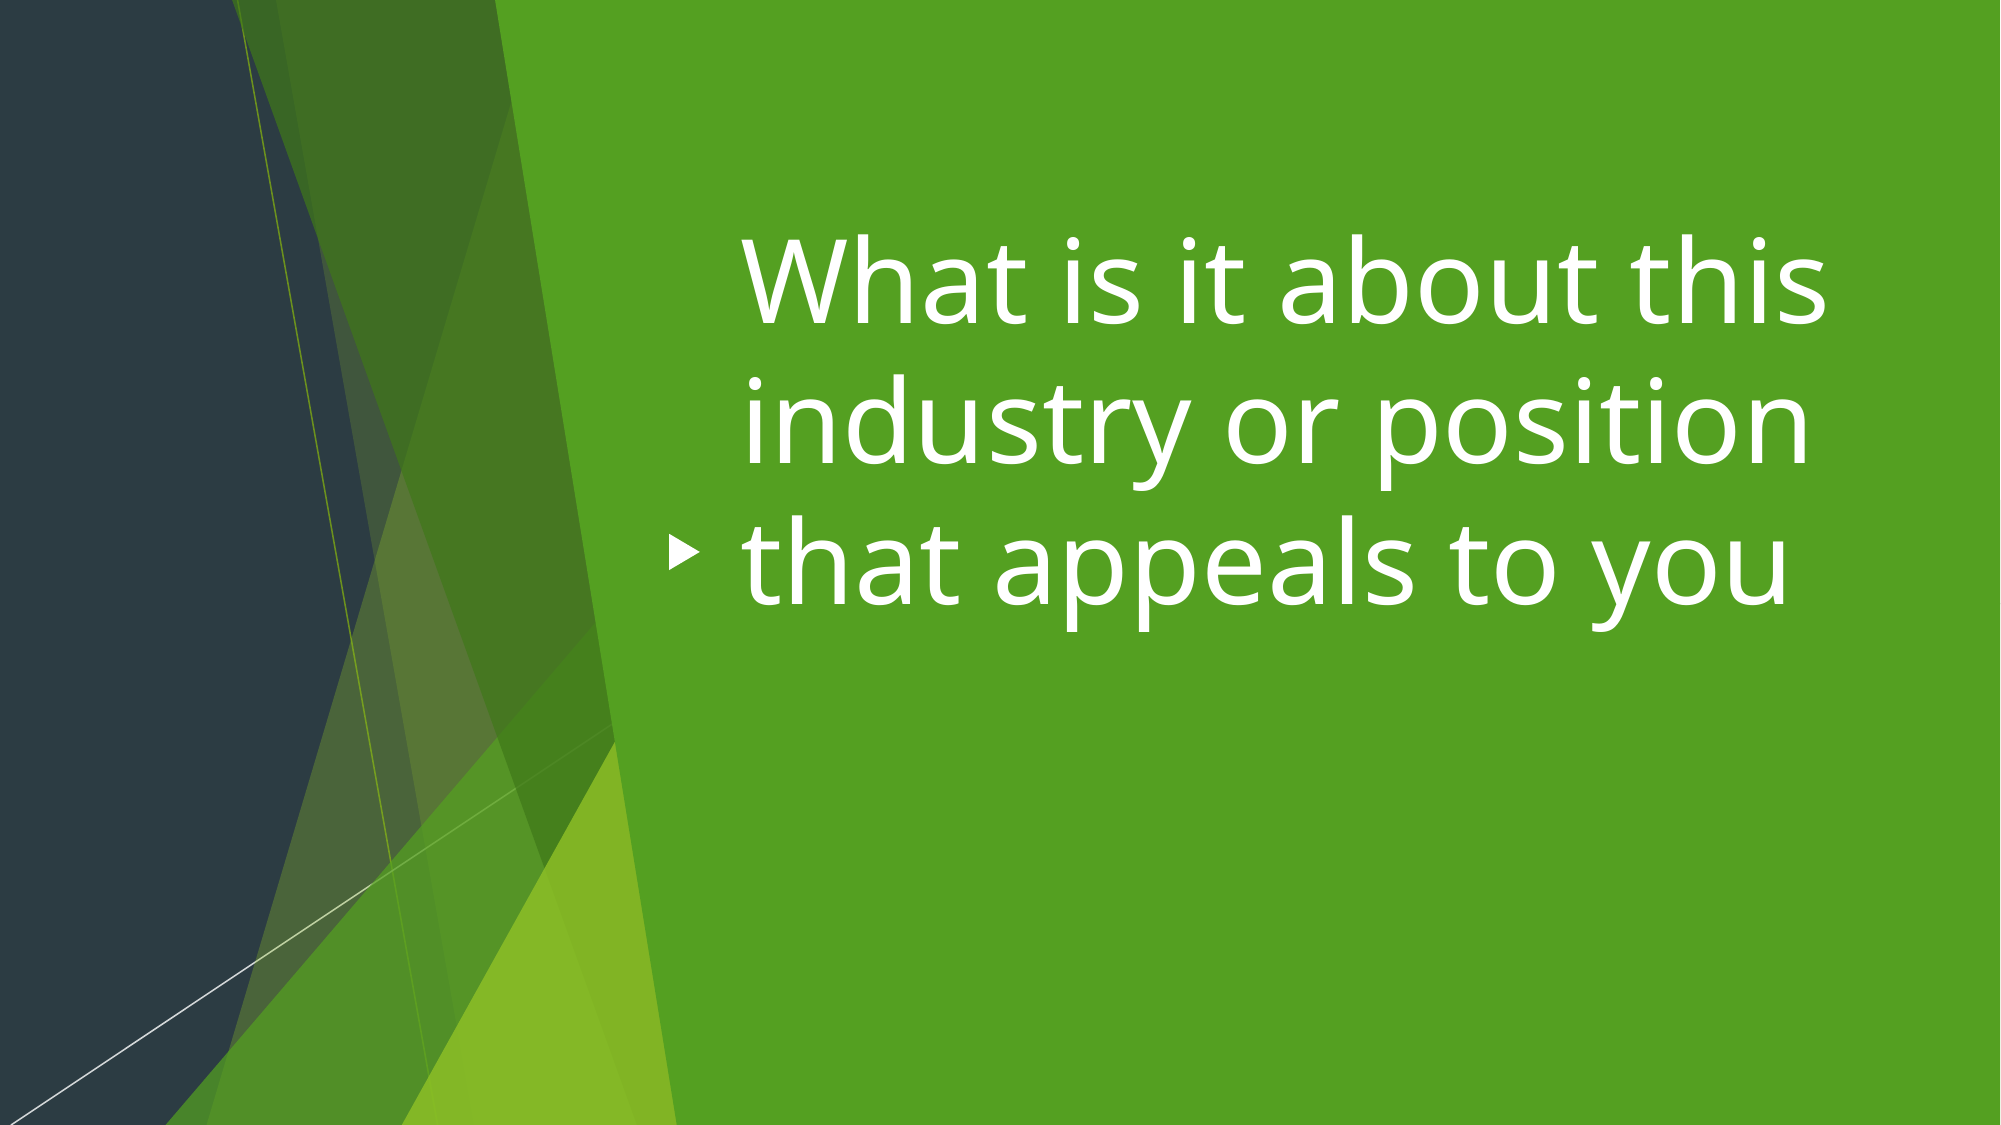

# What is it about this industry or position that appeals to you